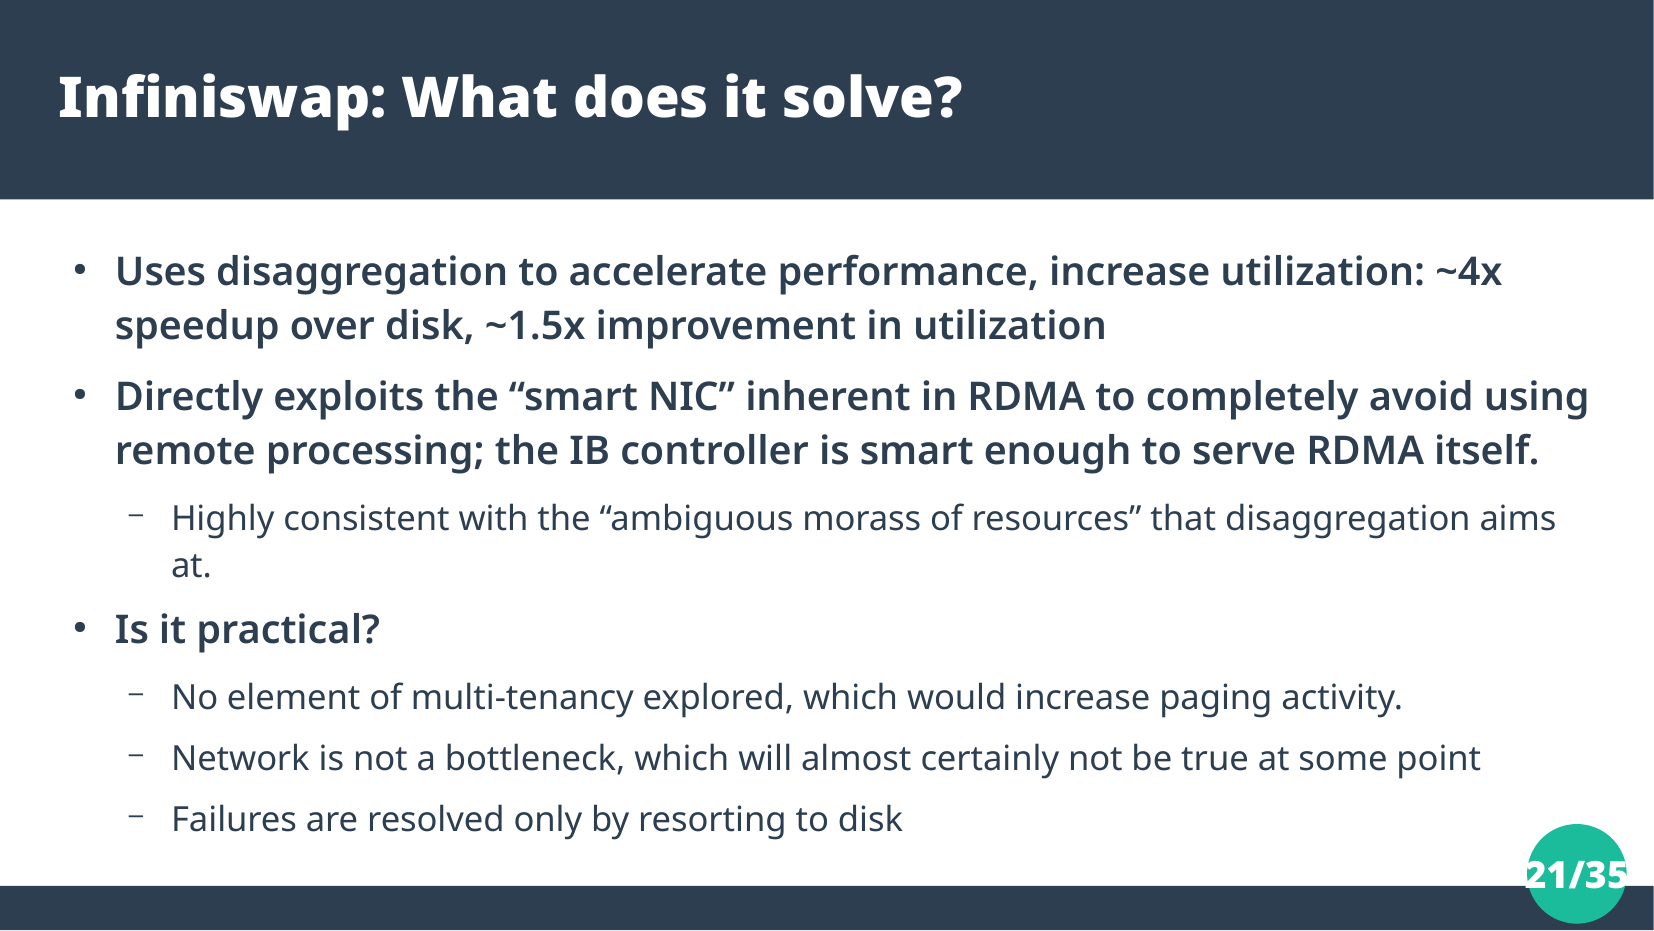

# Infiniswap: What does it solve?
Uses disaggregation to accelerate performance, increase utilization: ~4x speedup over disk, ~1.5x improvement in utilization
Directly exploits the “smart NIC” inherent in RDMA to completely avoid using remote processing; the IB controller is smart enough to serve RDMA itself.
Highly consistent with the “ambiguous morass of resources” that disaggregation aims at.
Is it practical?
No element of multi-tenancy explored, which would increase paging activity.
Network is not a bottleneck, which will almost certainly not be true at some point
Failures are resolved only by resorting to disk